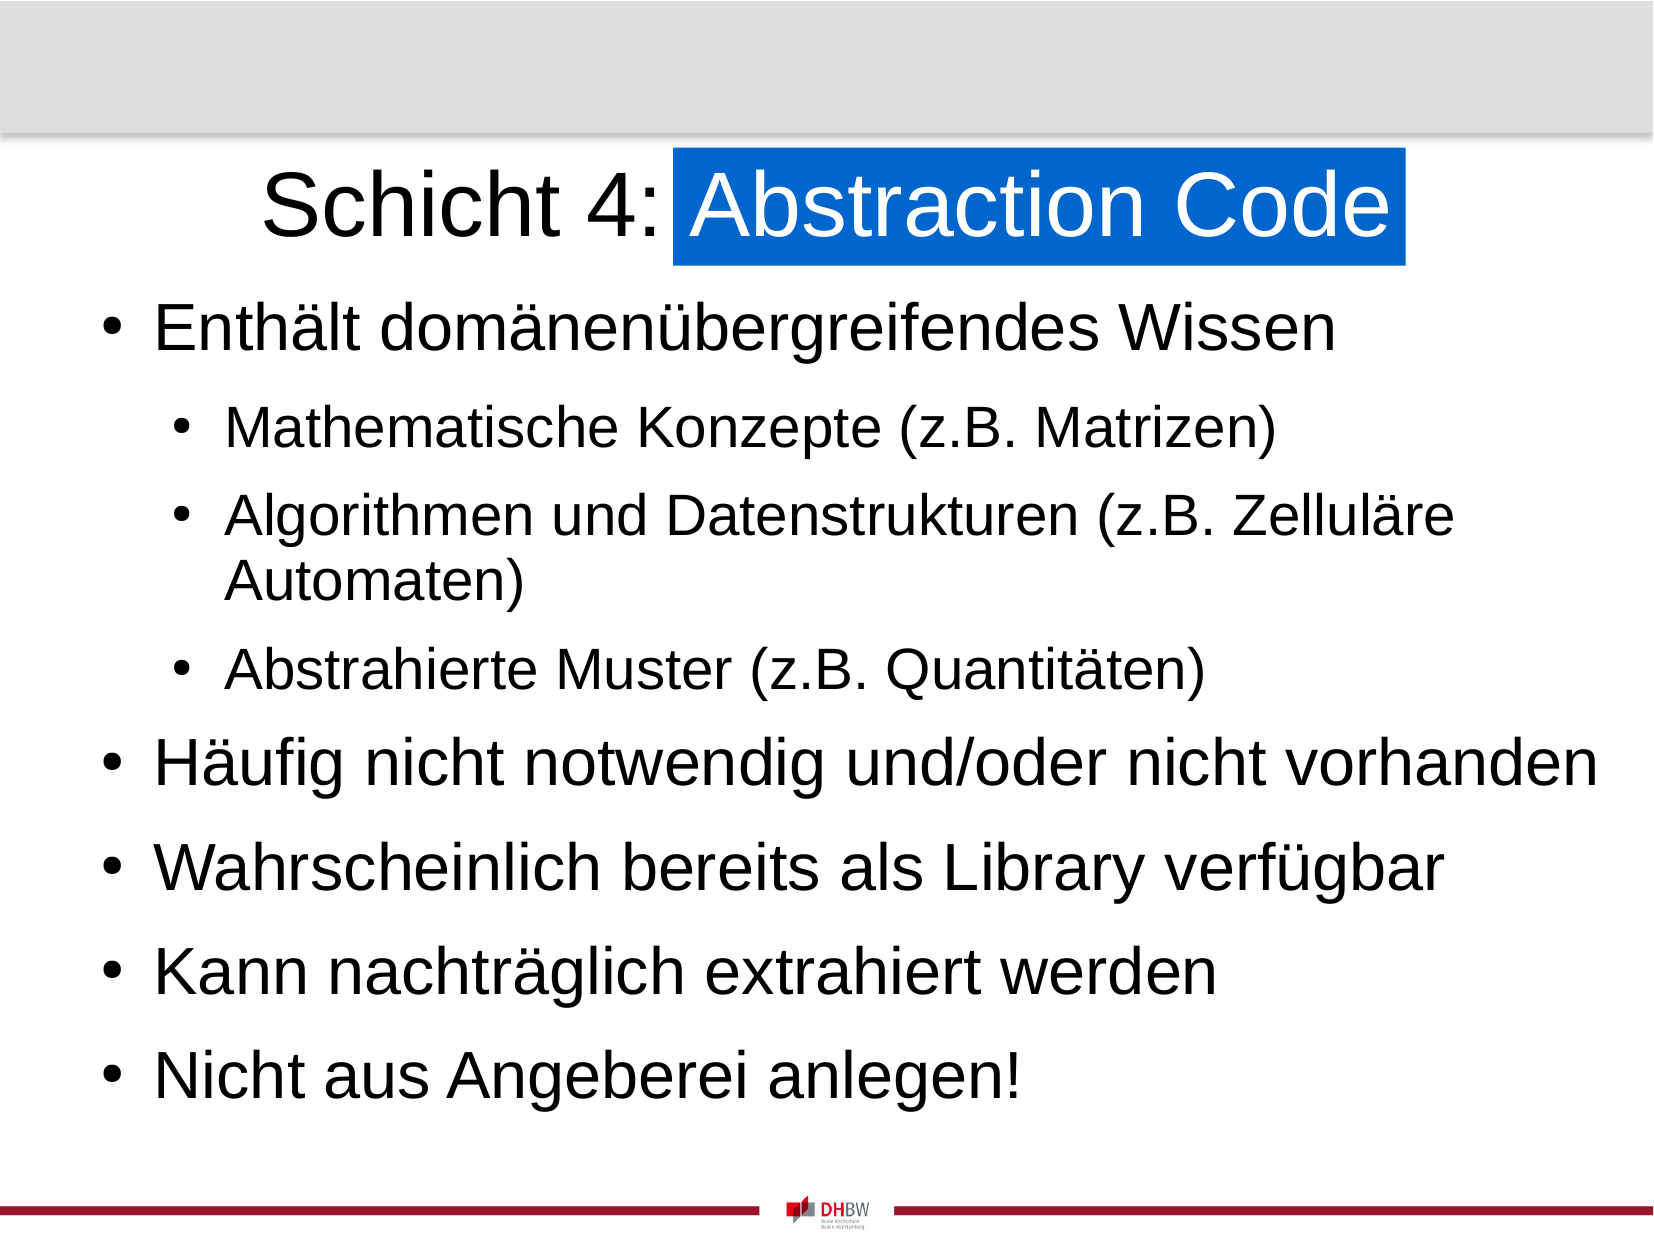

# Schicht 4: Abstraction Code
Enthält domänenübergreifendes Wissen
Mathematische Konzepte (z.B. Matrizen)
Algorithmen und Datenstrukturen (z.B. Zelluläre Automaten)
Abstrahierte Muster (z.B. Quantitäten)
Häufig nicht notwendig und/oder nicht vorhanden
Wahrscheinlich bereits als Library verfügbar
Kann nachträglich extrahiert werden
Nicht aus Angeberei anlegen!